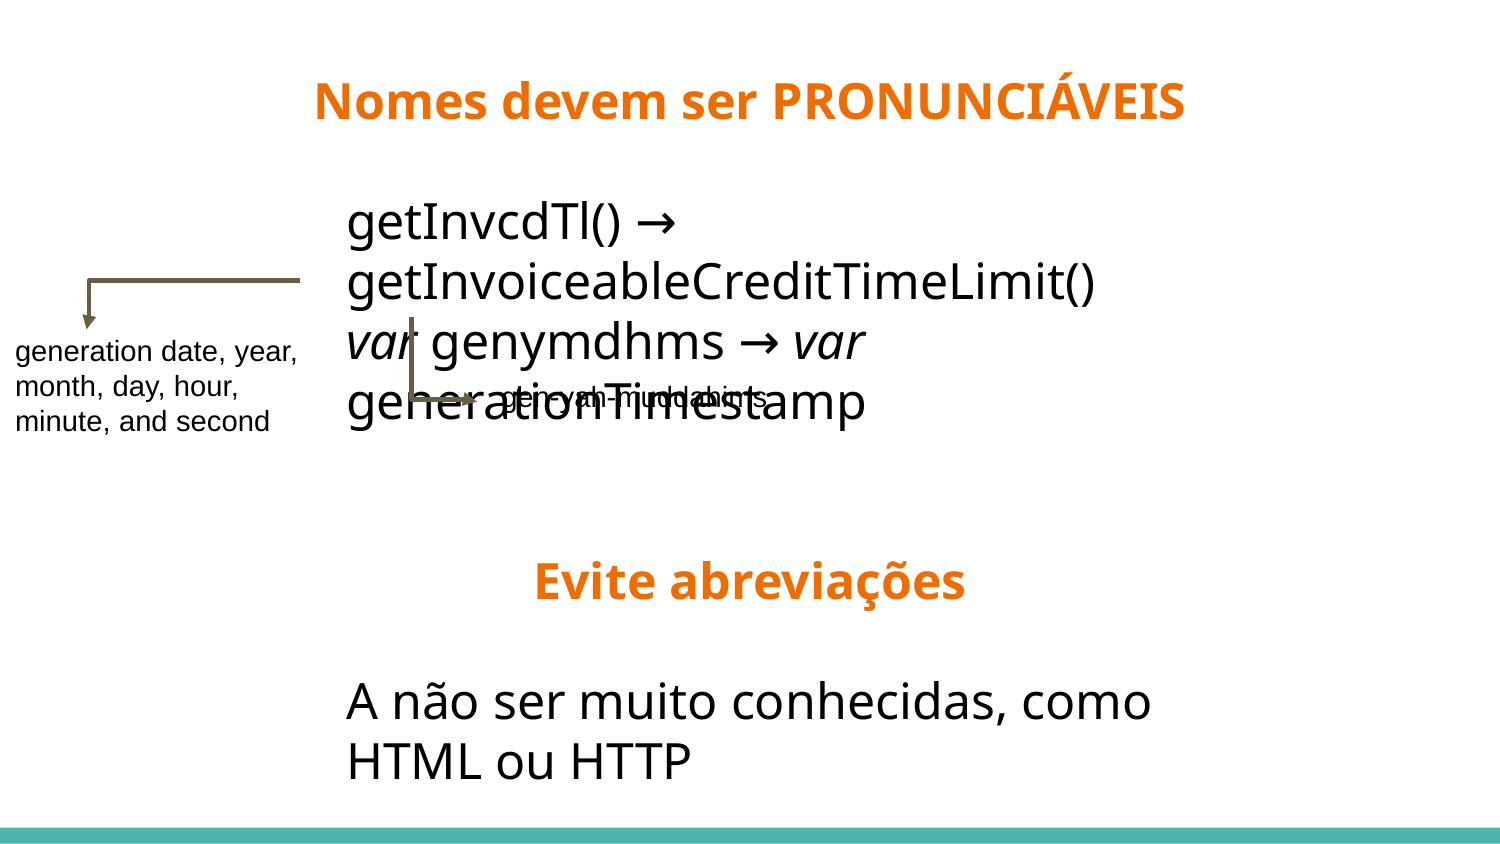

Nomes devem ser PRONUNCIÁVEIS
getInvcdTl() → getInvoiceableCreditTimeLimit()
var genymdhms → var generationTimestamp
generation date, year, month, day, hour, minute, and second
gen-yah-muddahims
Evite abreviações
A não ser muito conhecidas, como HTML ou HTTP